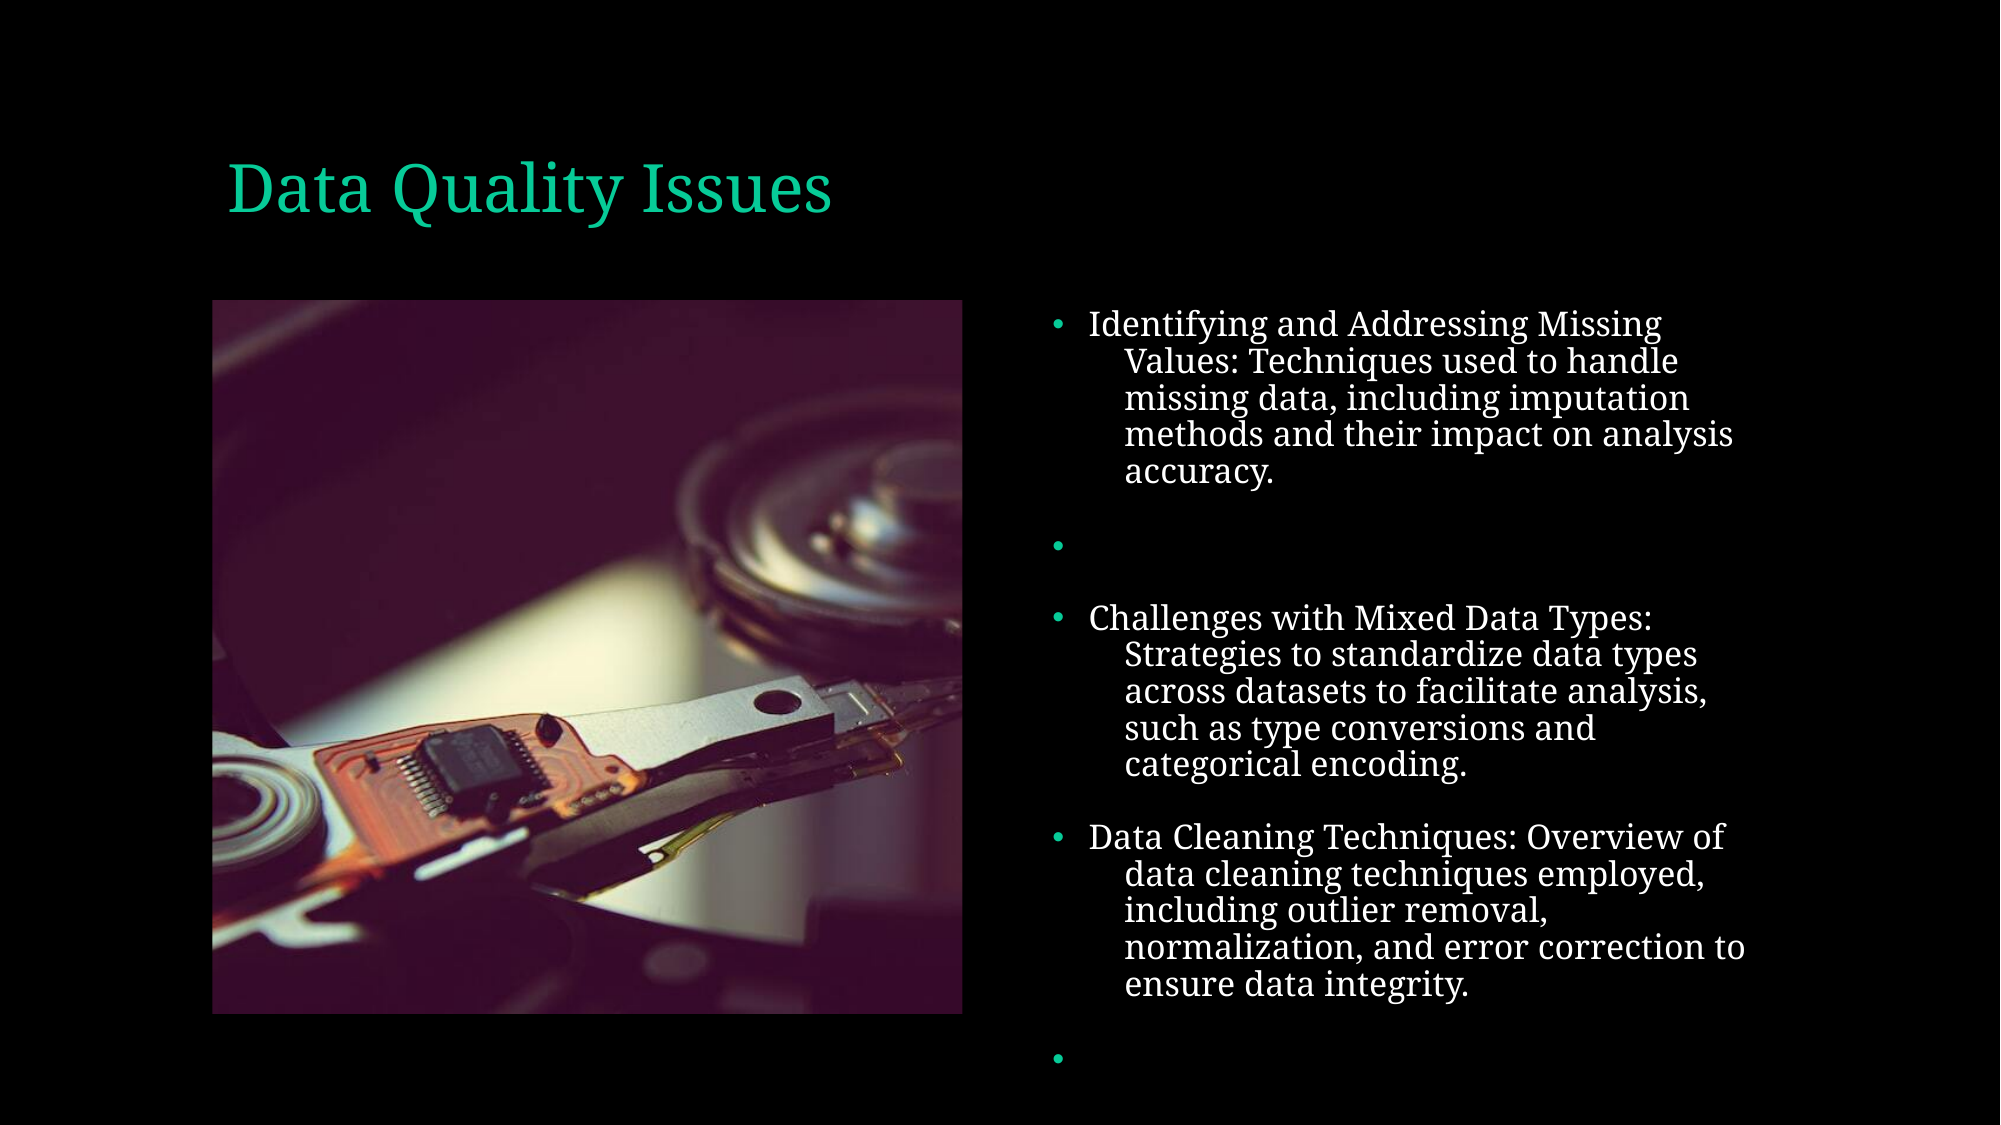

# Data Quality Issues
Identifying and Addressing Missing Values: Techniques used to handle missing data, including imputation methods and their impact on analysis accuracy.
Challenges with Mixed Data Types: Strategies to standardize data types across datasets to facilitate analysis, such as type conversions and categorical encoding.
Data Cleaning Techniques: Overview of data cleaning techniques employed, including outlier removal, normalization, and error correction to ensure data integrity.